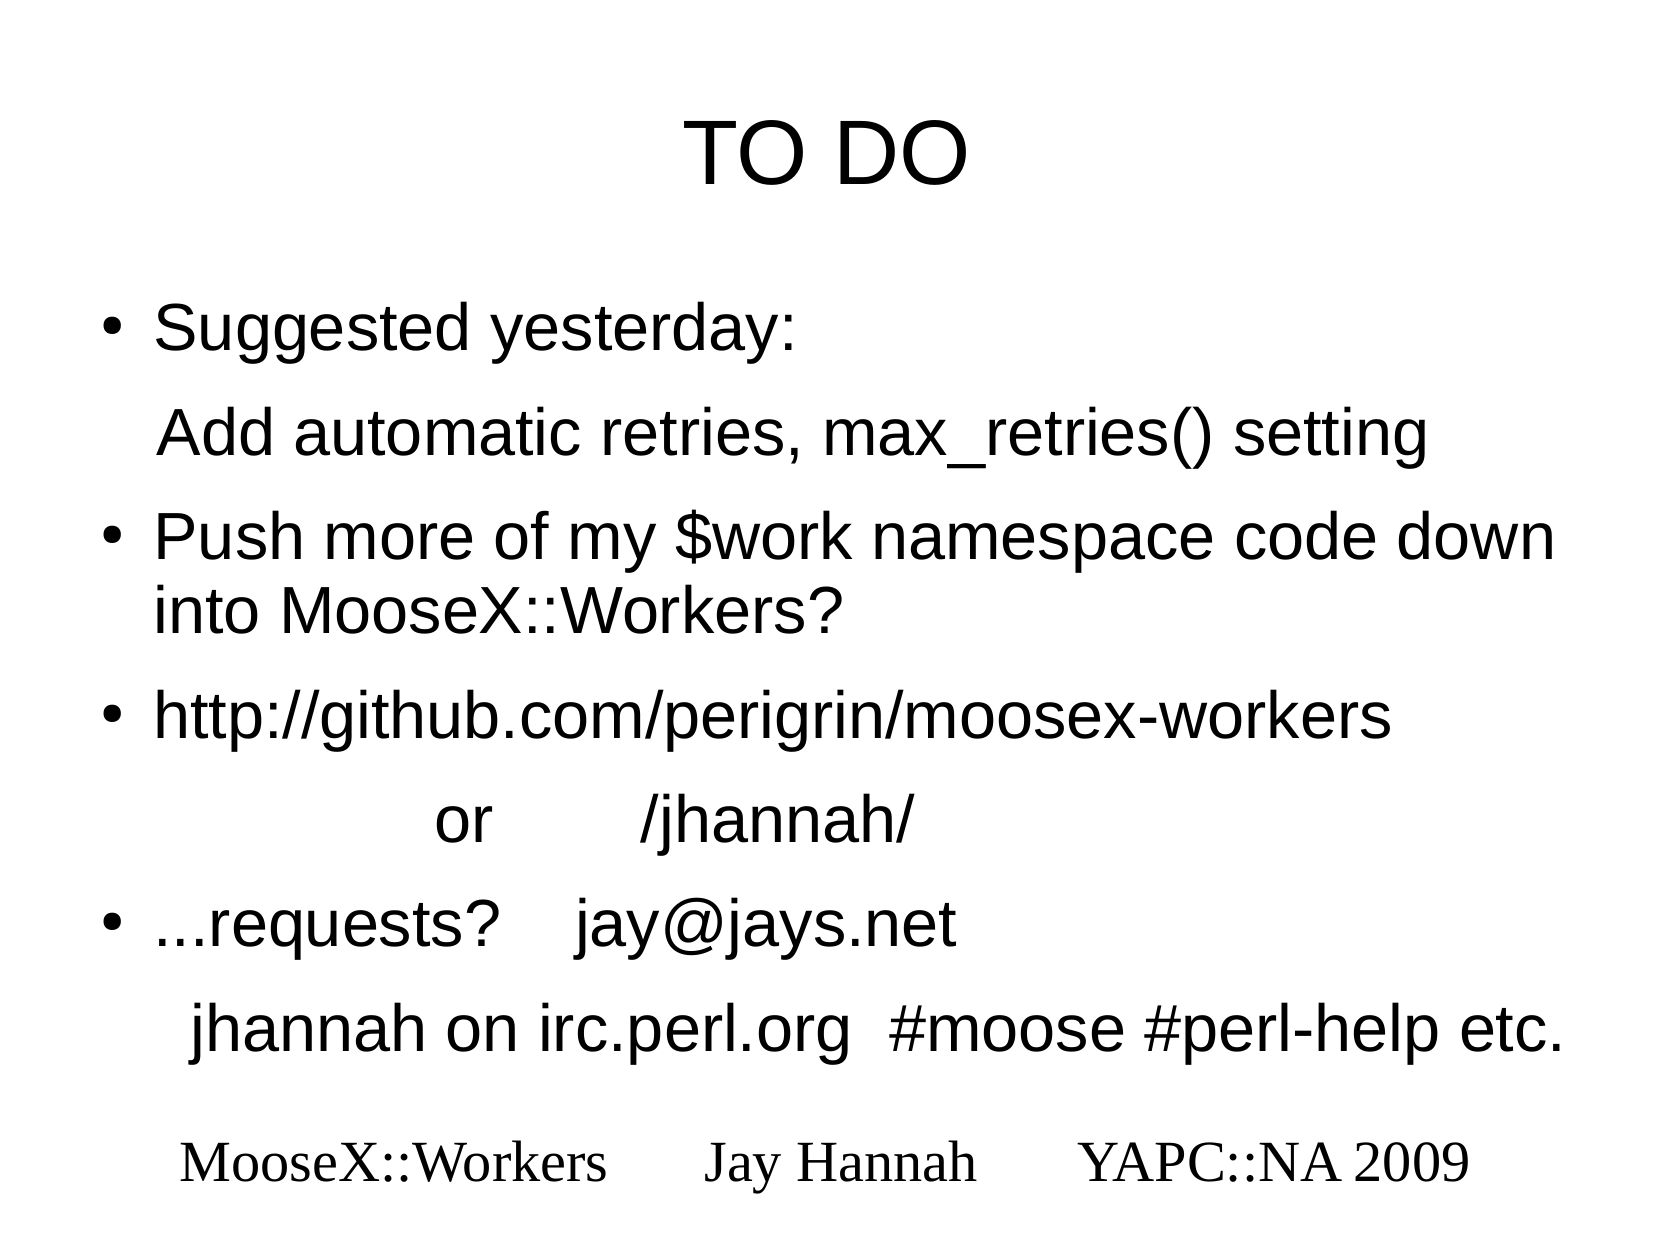

# TO DO
Suggested yesterday:
 Add automatic retries, max_retries() setting
Push more of my $work namespace code down into MooseX::Workers?
http://github.com/perigrin/moosex-workers
 or /jhannah/
...requests? jay@jays.net
 jhannah on irc.perl.org #moose #perl-help etc.